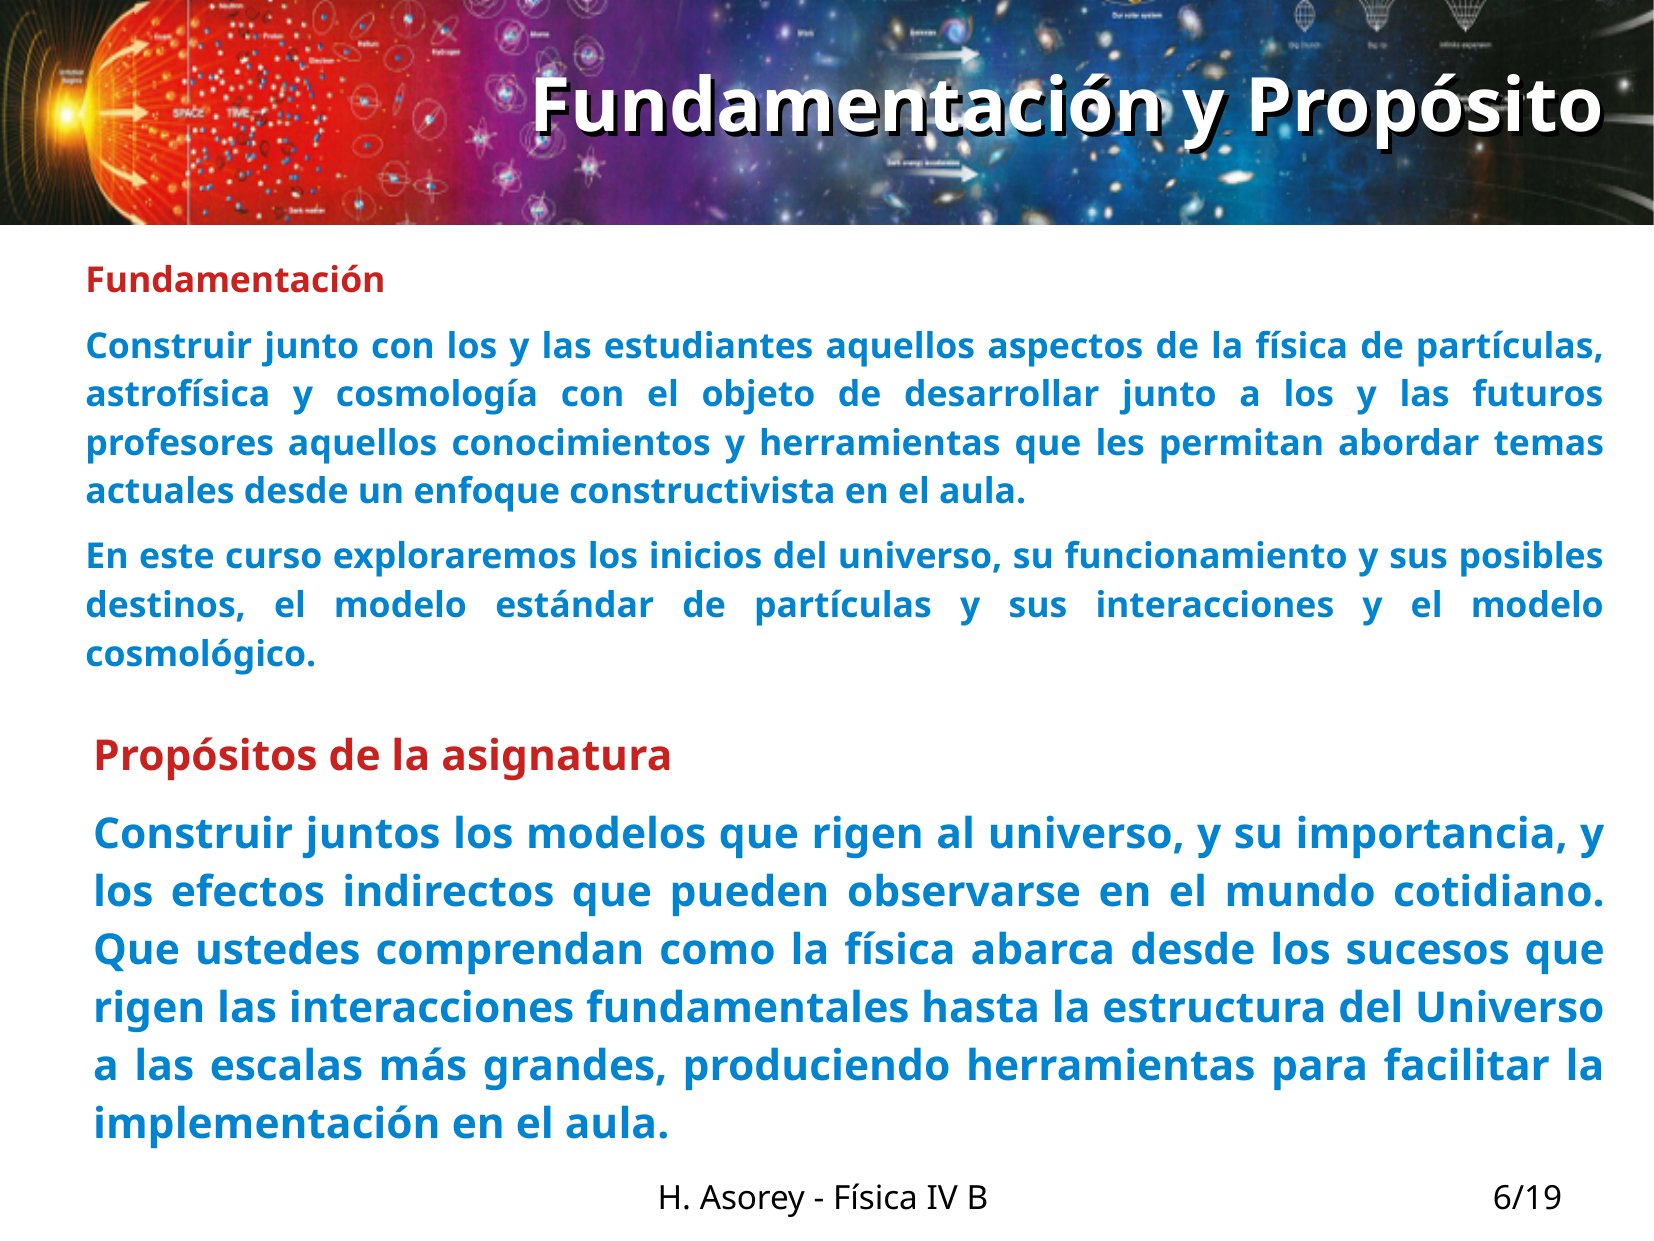

# Fundamentación y Propósito
Fundamentación
Construir junto con los y las estudiantes aquellos aspectos de la física de partículas, astrofísica y cosmología con el objeto de desarrollar junto a los y las futuros profesores aquellos conocimientos y herramientas que les permitan abordar temas actuales desde un enfoque constructivista en el aula.
En este curso exploraremos los inicios del universo, su funcionamiento y sus posibles destinos, el modelo estándar de partículas y sus interacciones y el modelo cosmológico.
Propósitos de la asignatura
Construir juntos los modelos que rigen al universo, y su importancia, y los efectos indirectos que pueden observarse en el mundo cotidiano. Que ustedes comprendan como la física abarca desde los sucesos que rigen las interacciones fundamentales hasta la estructura del Universo a las escalas más grandes, produciendo herramientas para facilitar la implementación en el aula.
H. Asorey - Física IV B
6